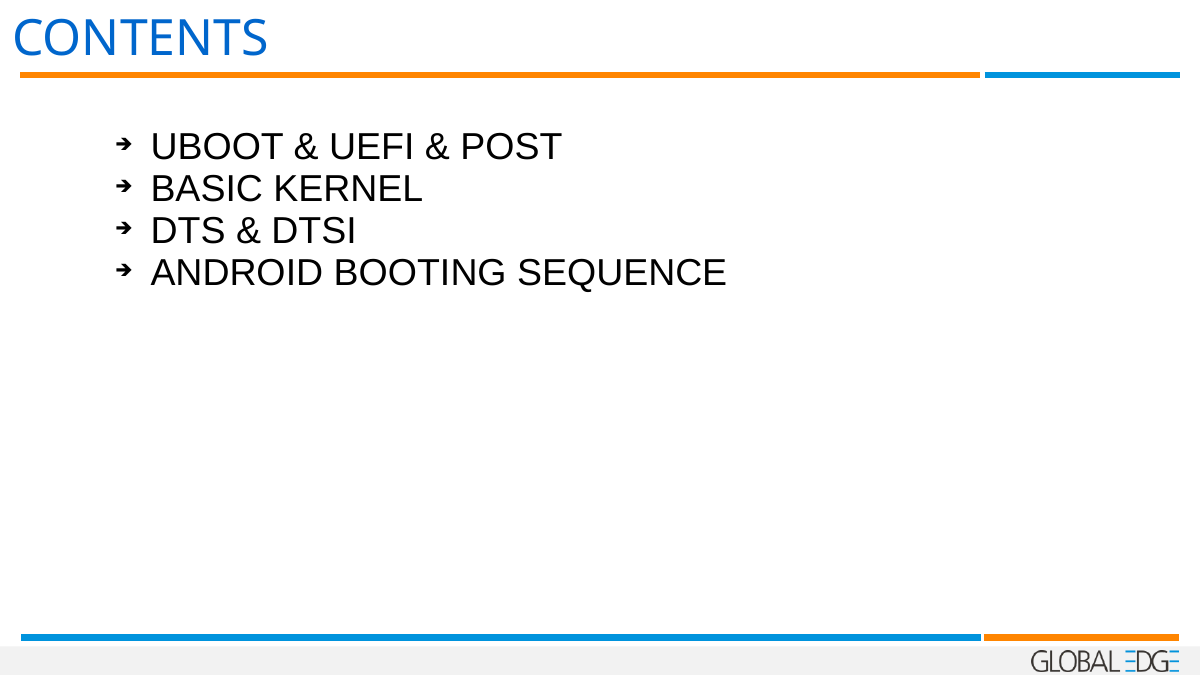

# CONTENTS
UBOOT & UEFI & POST
BASIC KERNEL
DTS & DTSI
ANDROID BOOTING SEQUENCE